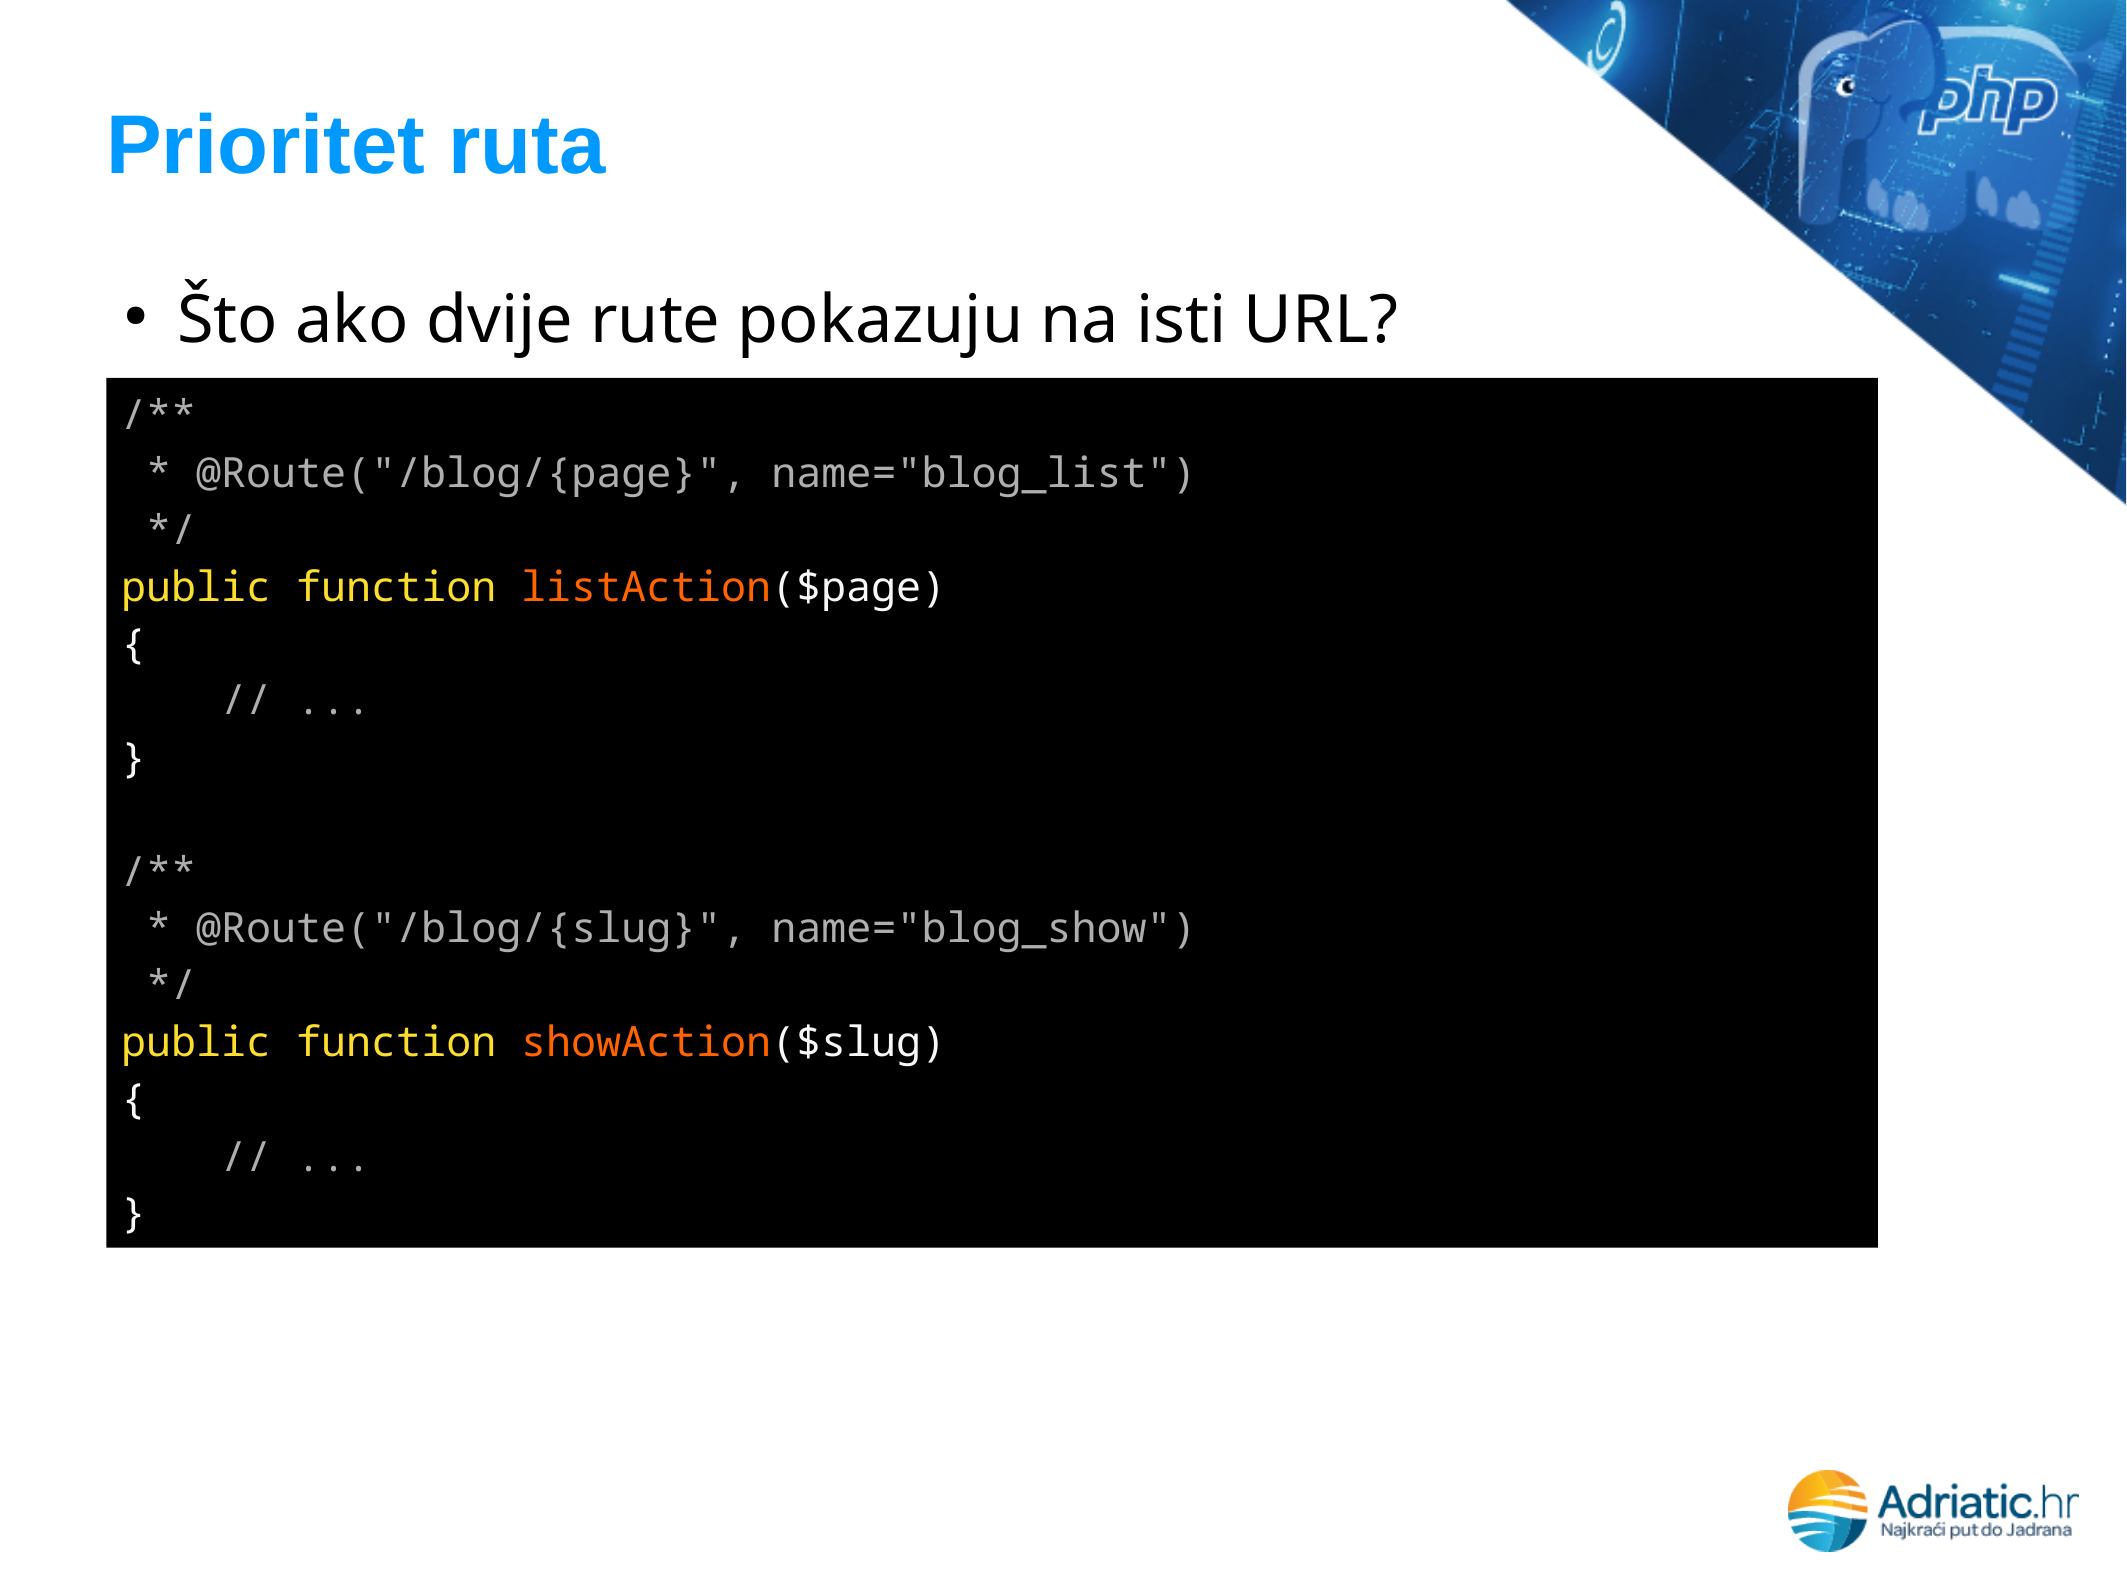

# Prioritet ruta
Što ako dvije rute pokazuju na isti URL?
/**
 * @Route("/blog/{page}", name="blog_list")
 */
public function listAction($page)
{
 // ...
}
/**
 * @Route("/blog/{slug}", name="blog_show")
 */
public function showAction($slug)
{
 // ...
}